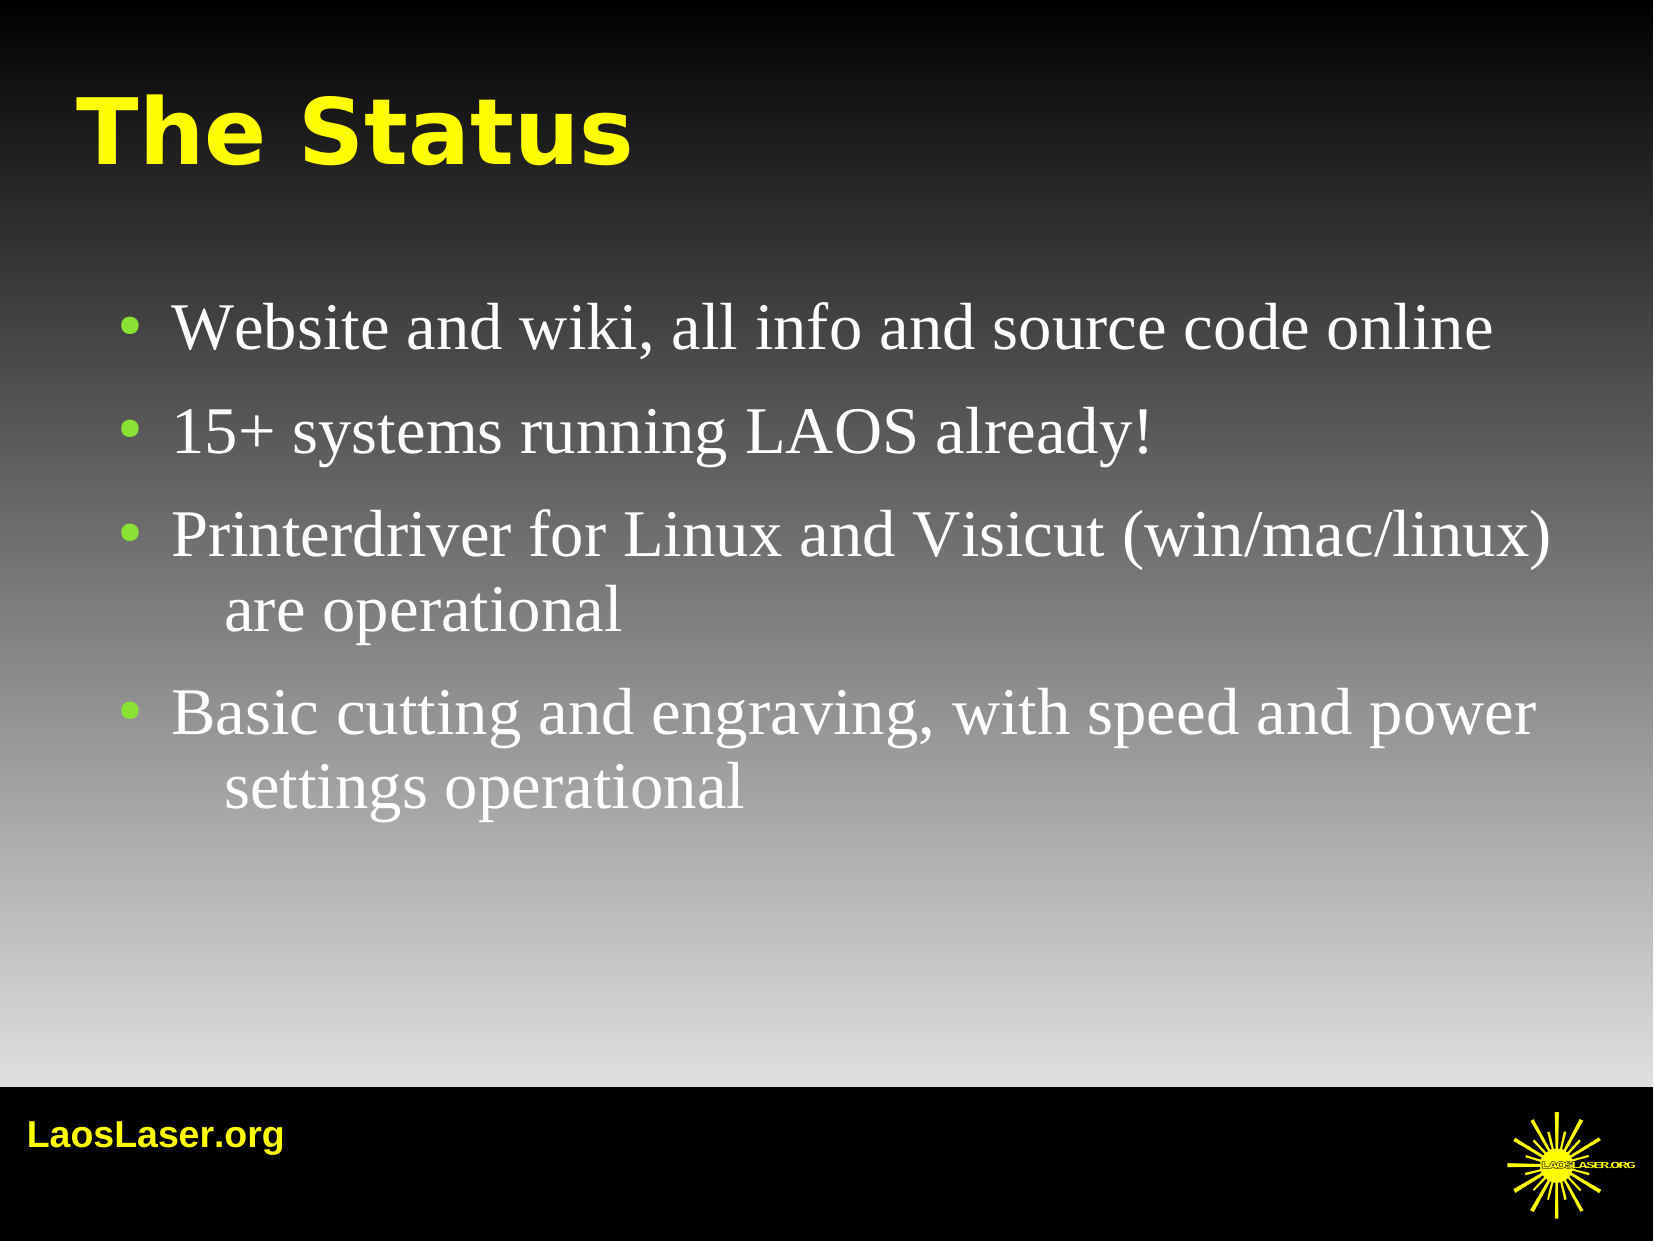

# The Status
Website and wiki, all info and source code online
15+ systems running LAOS already!
Printerdriver for Linux and Visicut (win/mac/linux) are operational
Basic cutting and engraving, with speed and power settings operational